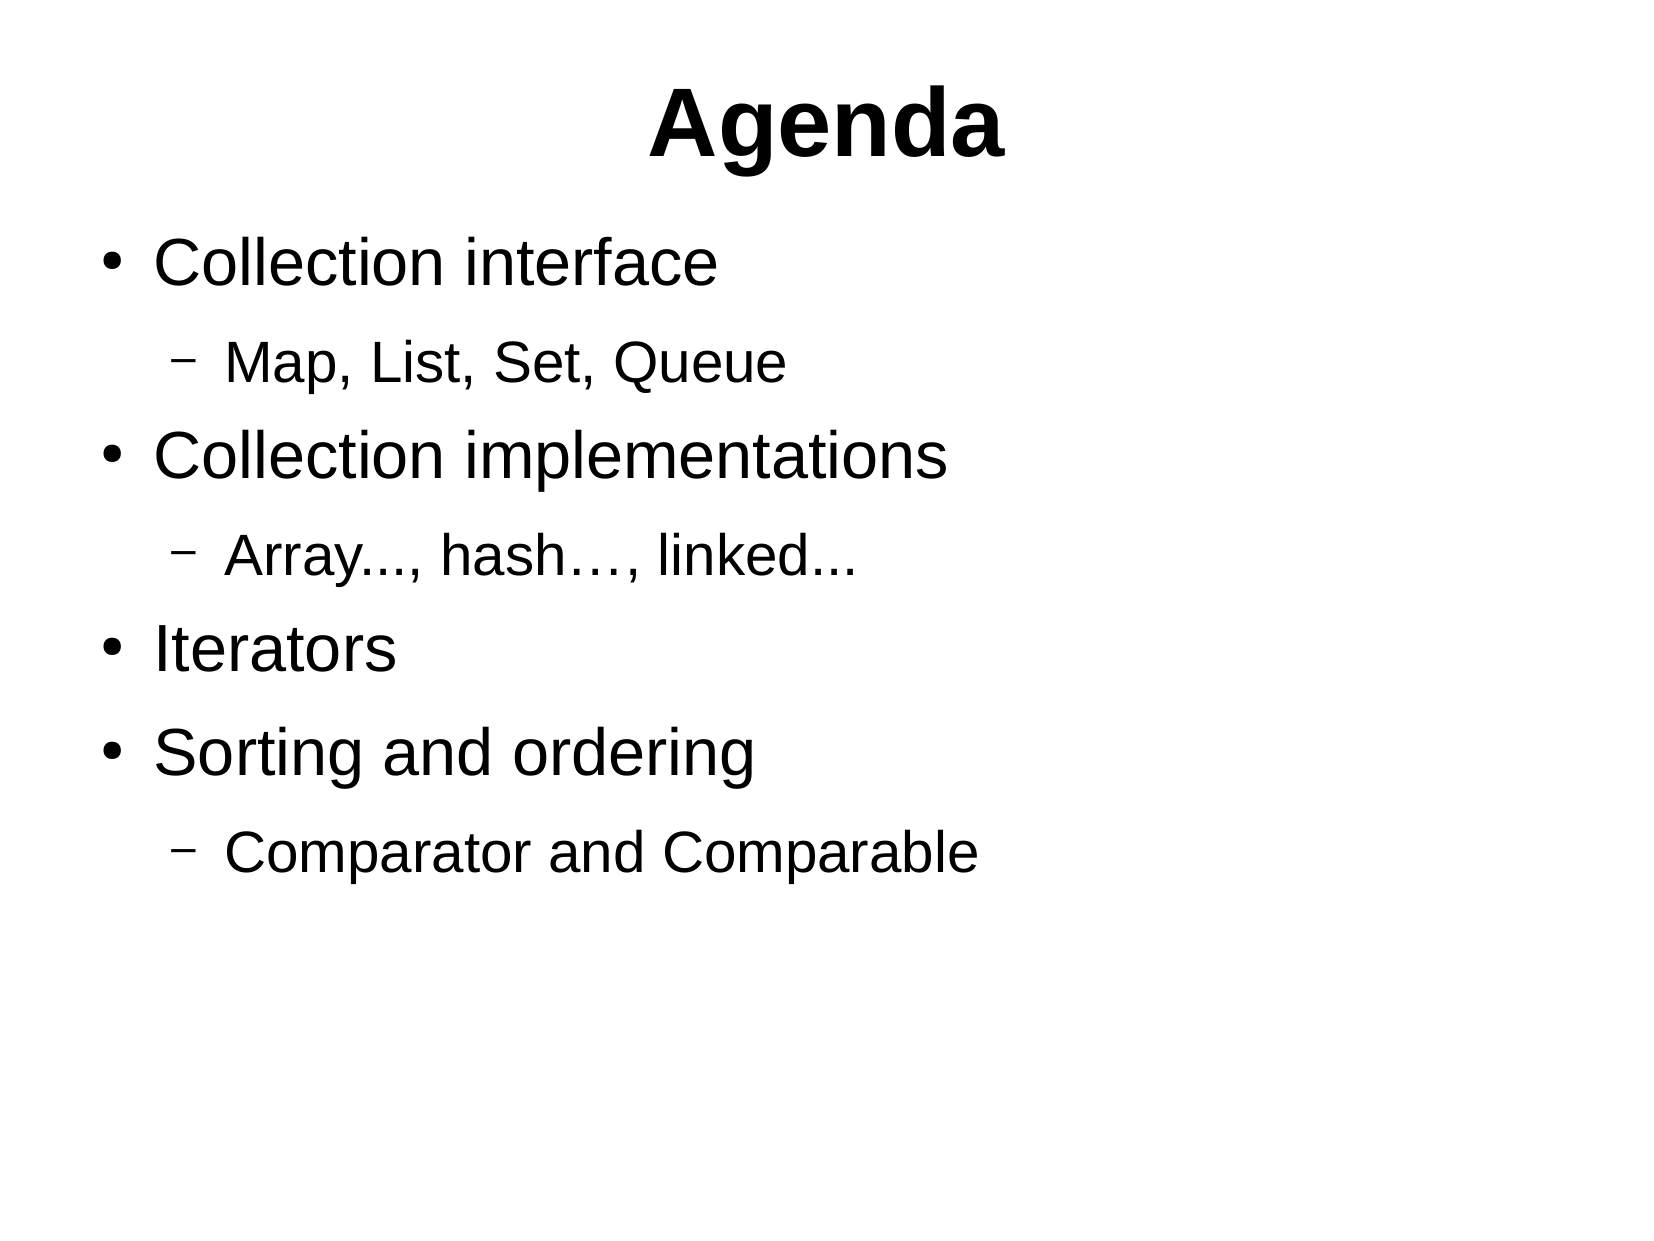

# Agenda
Collection interface
Map, List, Set, Queue
Collection implementations
Array..., hash…, linked...
Iterators
Sorting and ordering
Comparator and Comparable